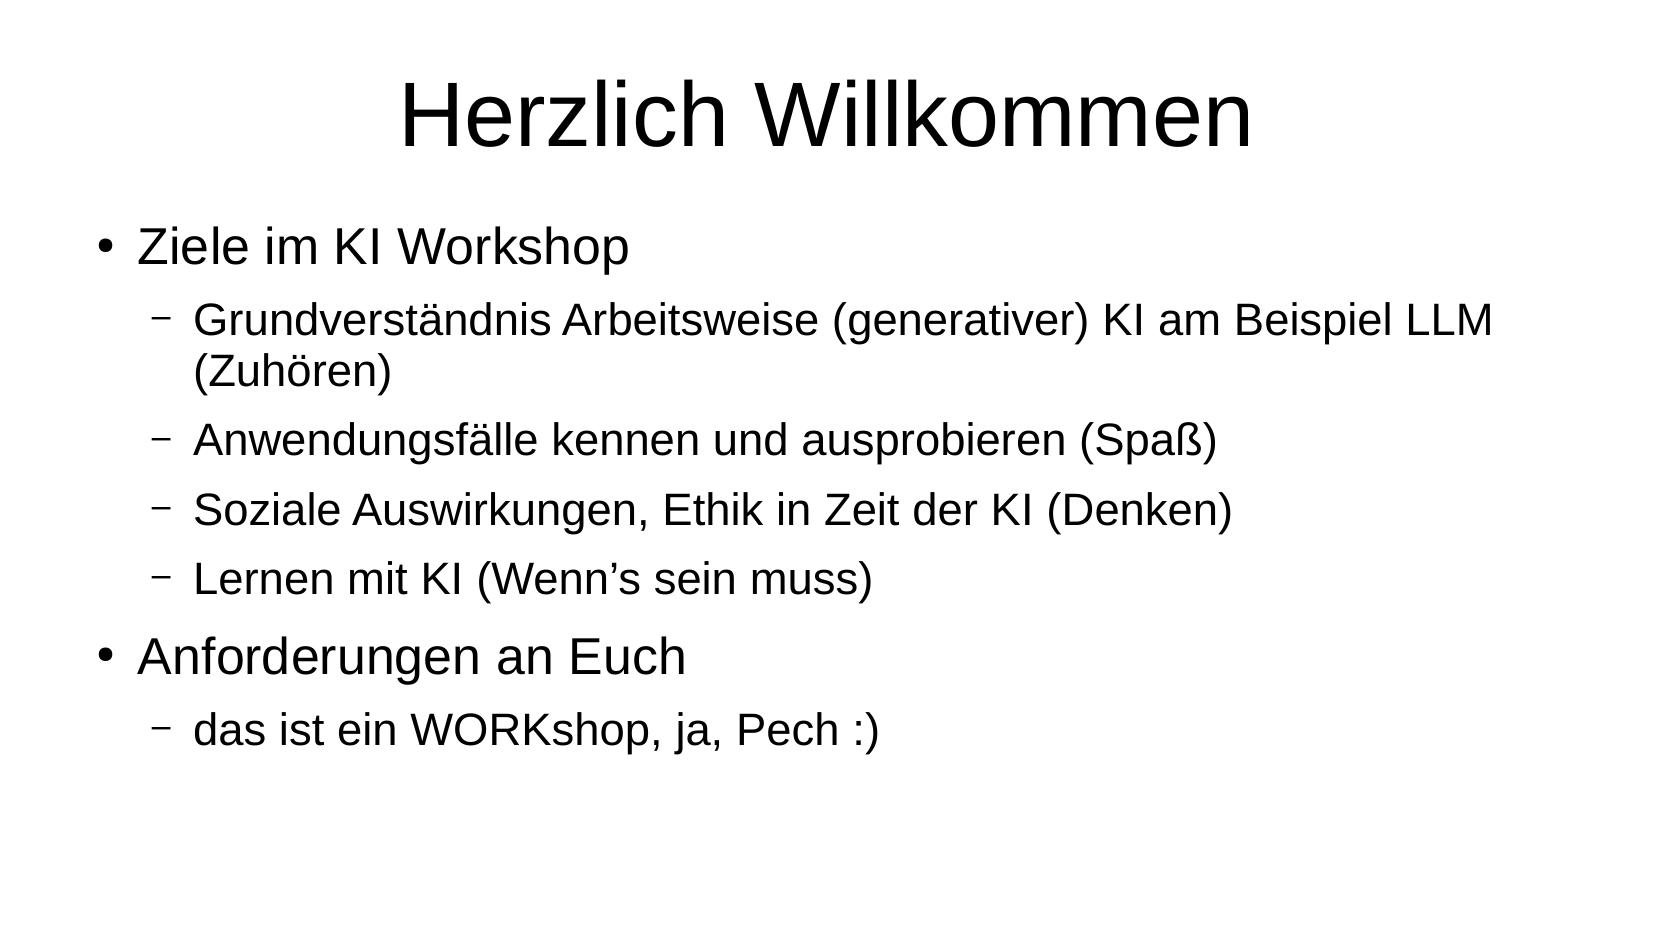

# Herzlich Willkommen
Ziele im KI Workshop
Grundverständnis Arbeitsweise (generativer) KI am Beispiel LLM (Zuhören)
Anwendungsfälle kennen und ausprobieren (Spaß)
Soziale Auswirkungen, Ethik in Zeit der KI (Denken)
Lernen mit KI (Wenn’s sein muss)
Anforderungen an Euch
das ist ein WORKshop, ja, Pech :)